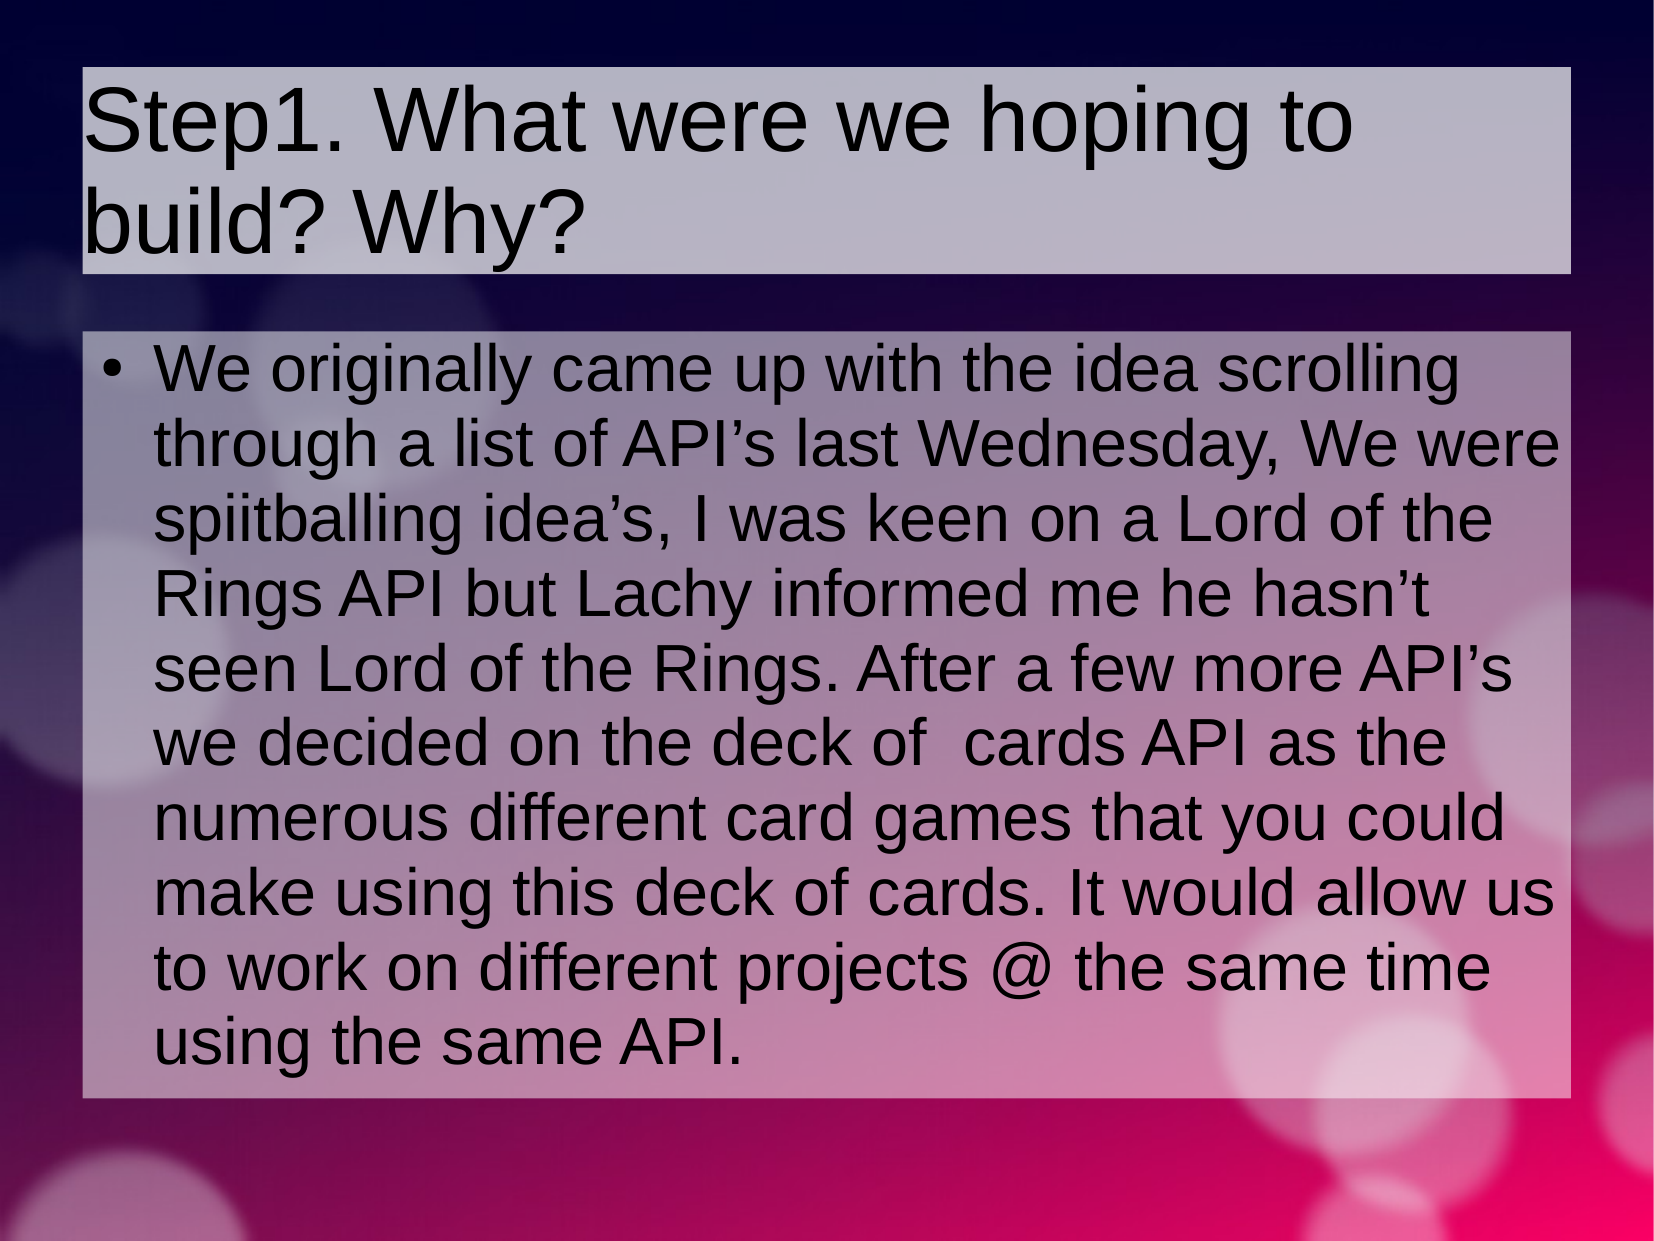

# Step1. What were we hoping to build? Why?
We originally came up with the idea scrolling through a list of API’s last Wednesday, We were spiitballing idea’s, I was keen on a Lord of the Rings API but Lachy informed me he hasn’t seen Lord of the Rings. After a few more API’s we decided on the deck of cards API as the numerous different card games that you could make using this deck of cards. It would allow us to work on different projects @ the same time using the same API.